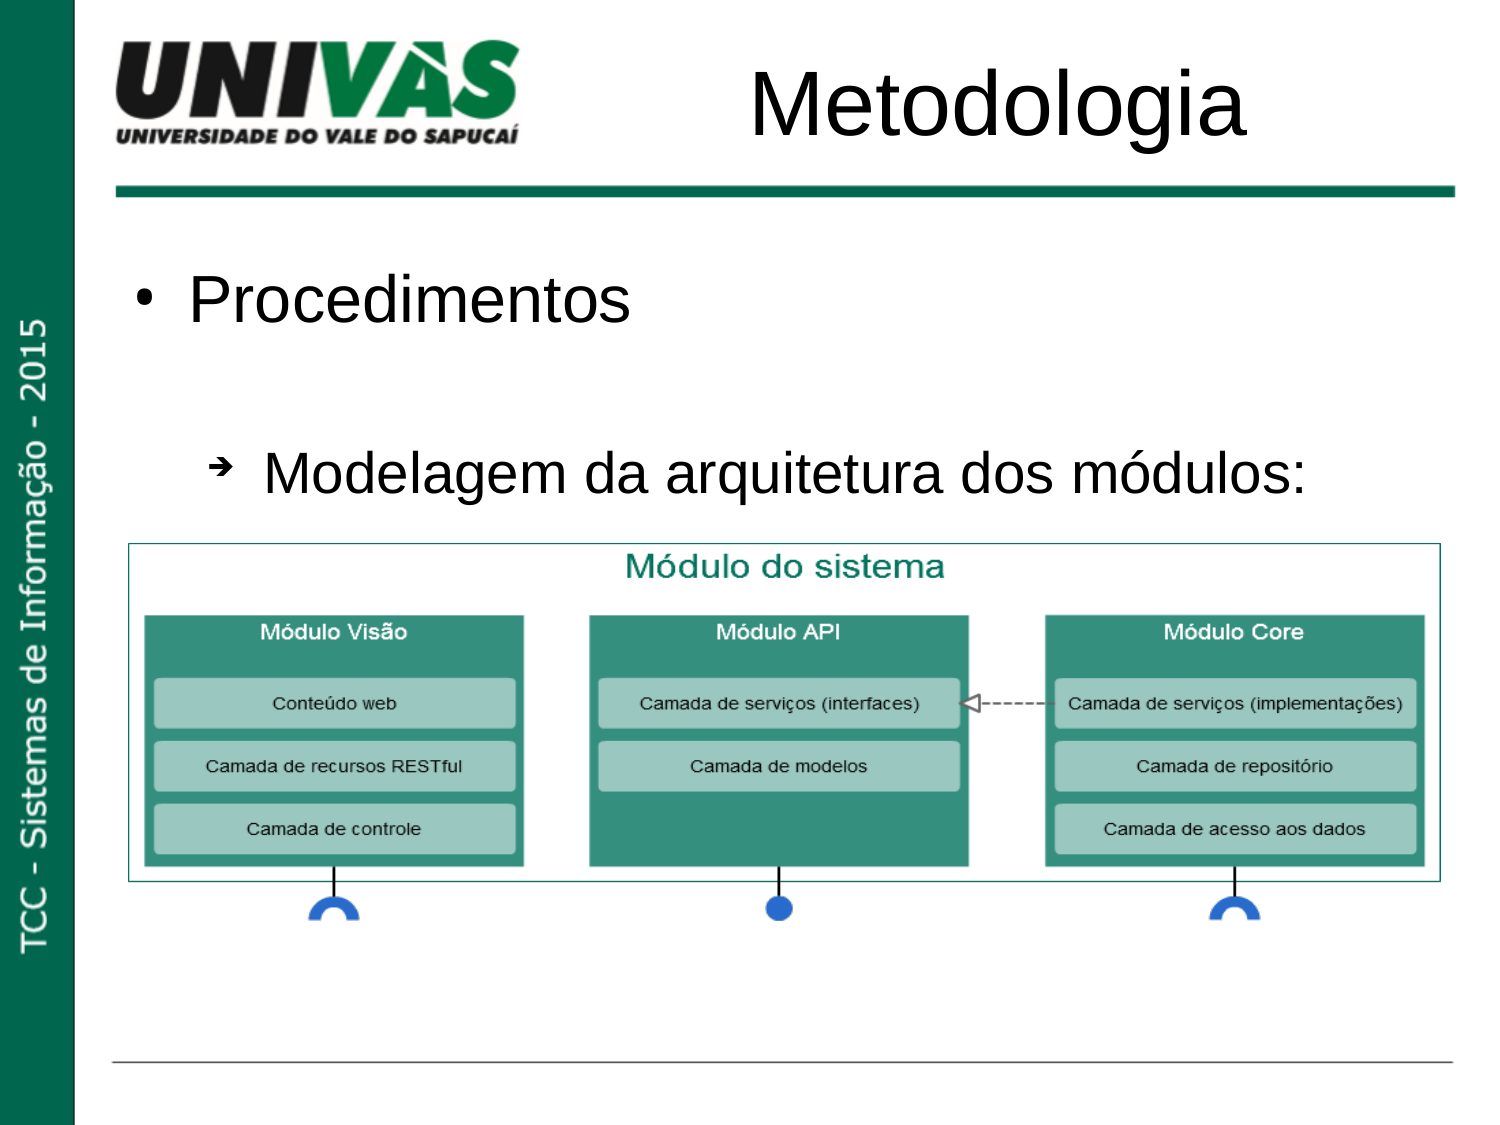

# Metodologia
Procedimentos
Modelagem da arquitetura dos módulos: